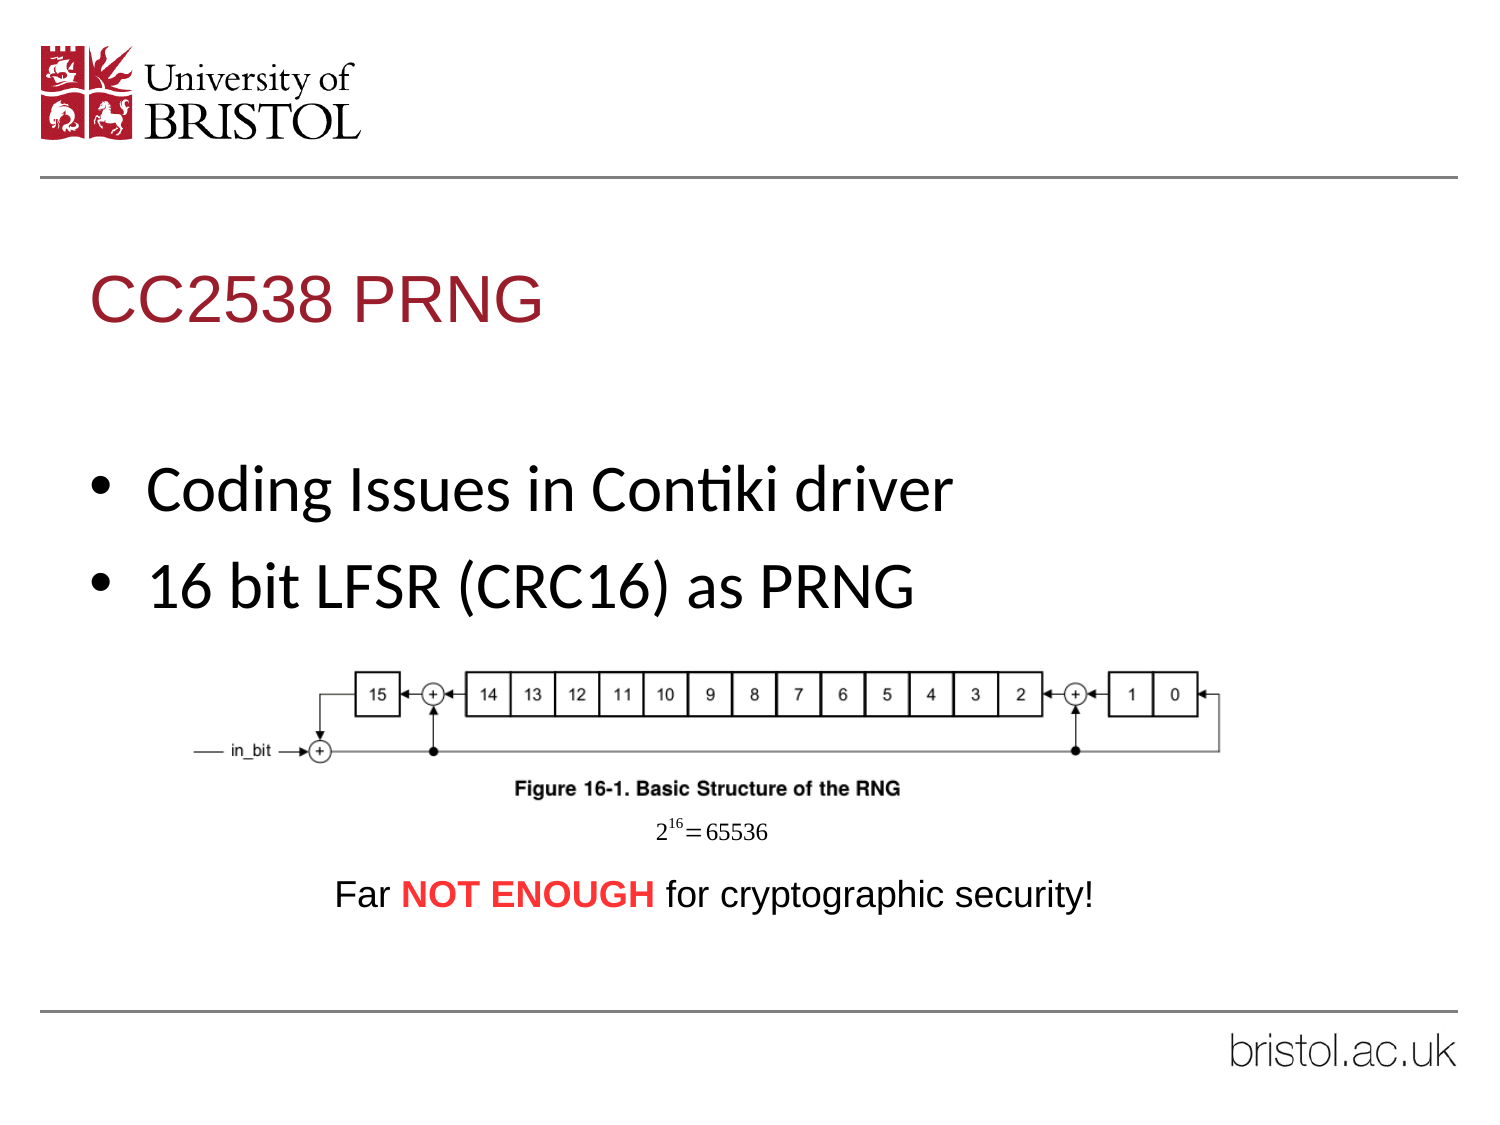

# CC2538 PRNG
Coding Issues in Contiki driver
16 bit LFSR (CRC16) as PRNG
Far NOT ENOUGH for cryptographic security!